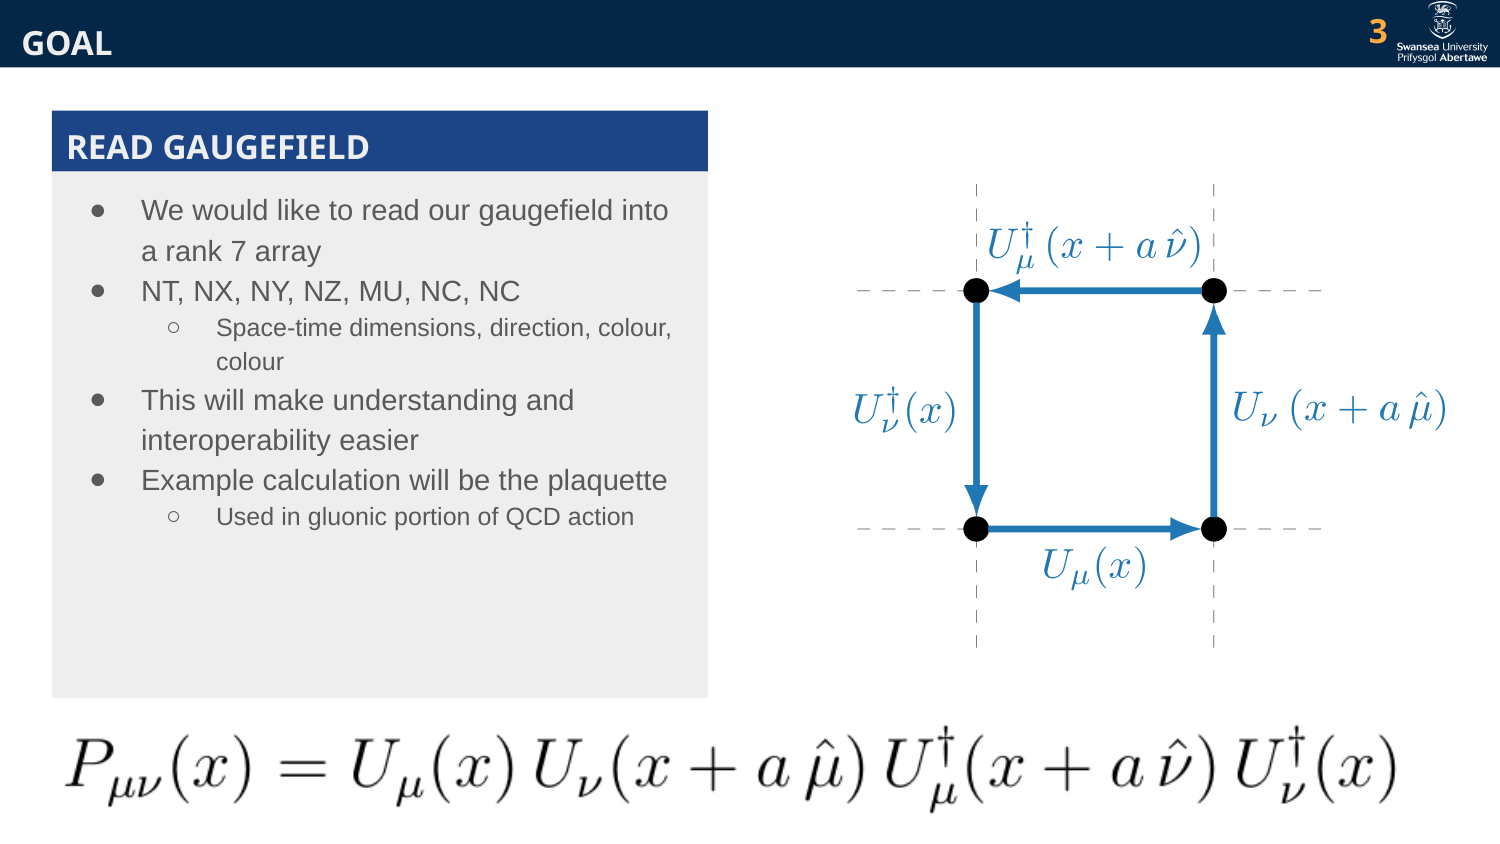

GOAL
# READ GAUGEFIELD
We would like to read our gaugefield into a rank 7 array
NT, NX, NY, NZ, MU, NC, NC
Space-time dimensions, direction, colour, colour
This will make understanding and interoperability easier
Example calculation will be the plaquette
Used in gluonic portion of QCD action